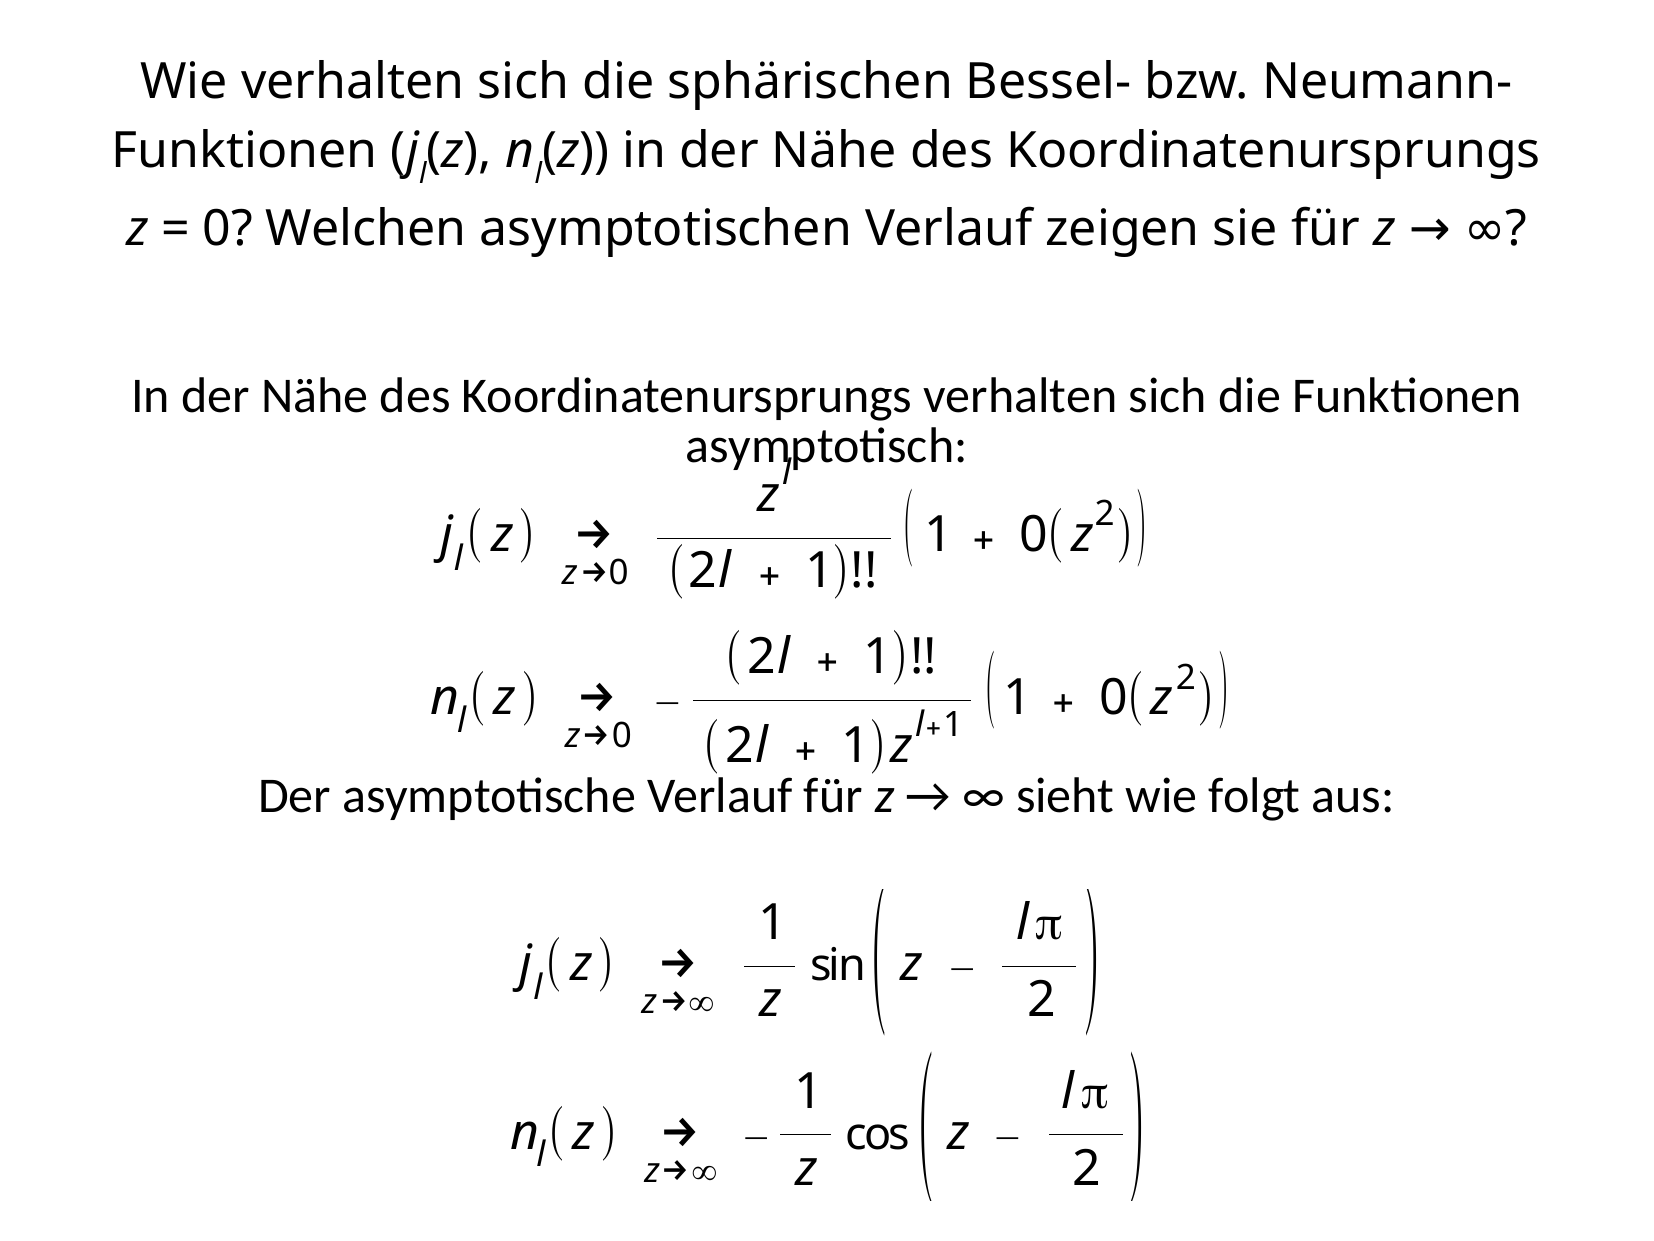

# Wie verhalten sich die sphärischen Bessel- bzw. Neumann-Funktionen (jl(z), nl(z)) in der Nähe des Koordinatenursprungs z = 0? Welchen asymptotischen Verlauf zeigen sie für z → ∞?
In der Nähe des Koordinatenursprungs verhalten sich die Funktionen asymptotisch:
Der asymptotische Verlauf für z → ∞ sieht wie folgt aus: